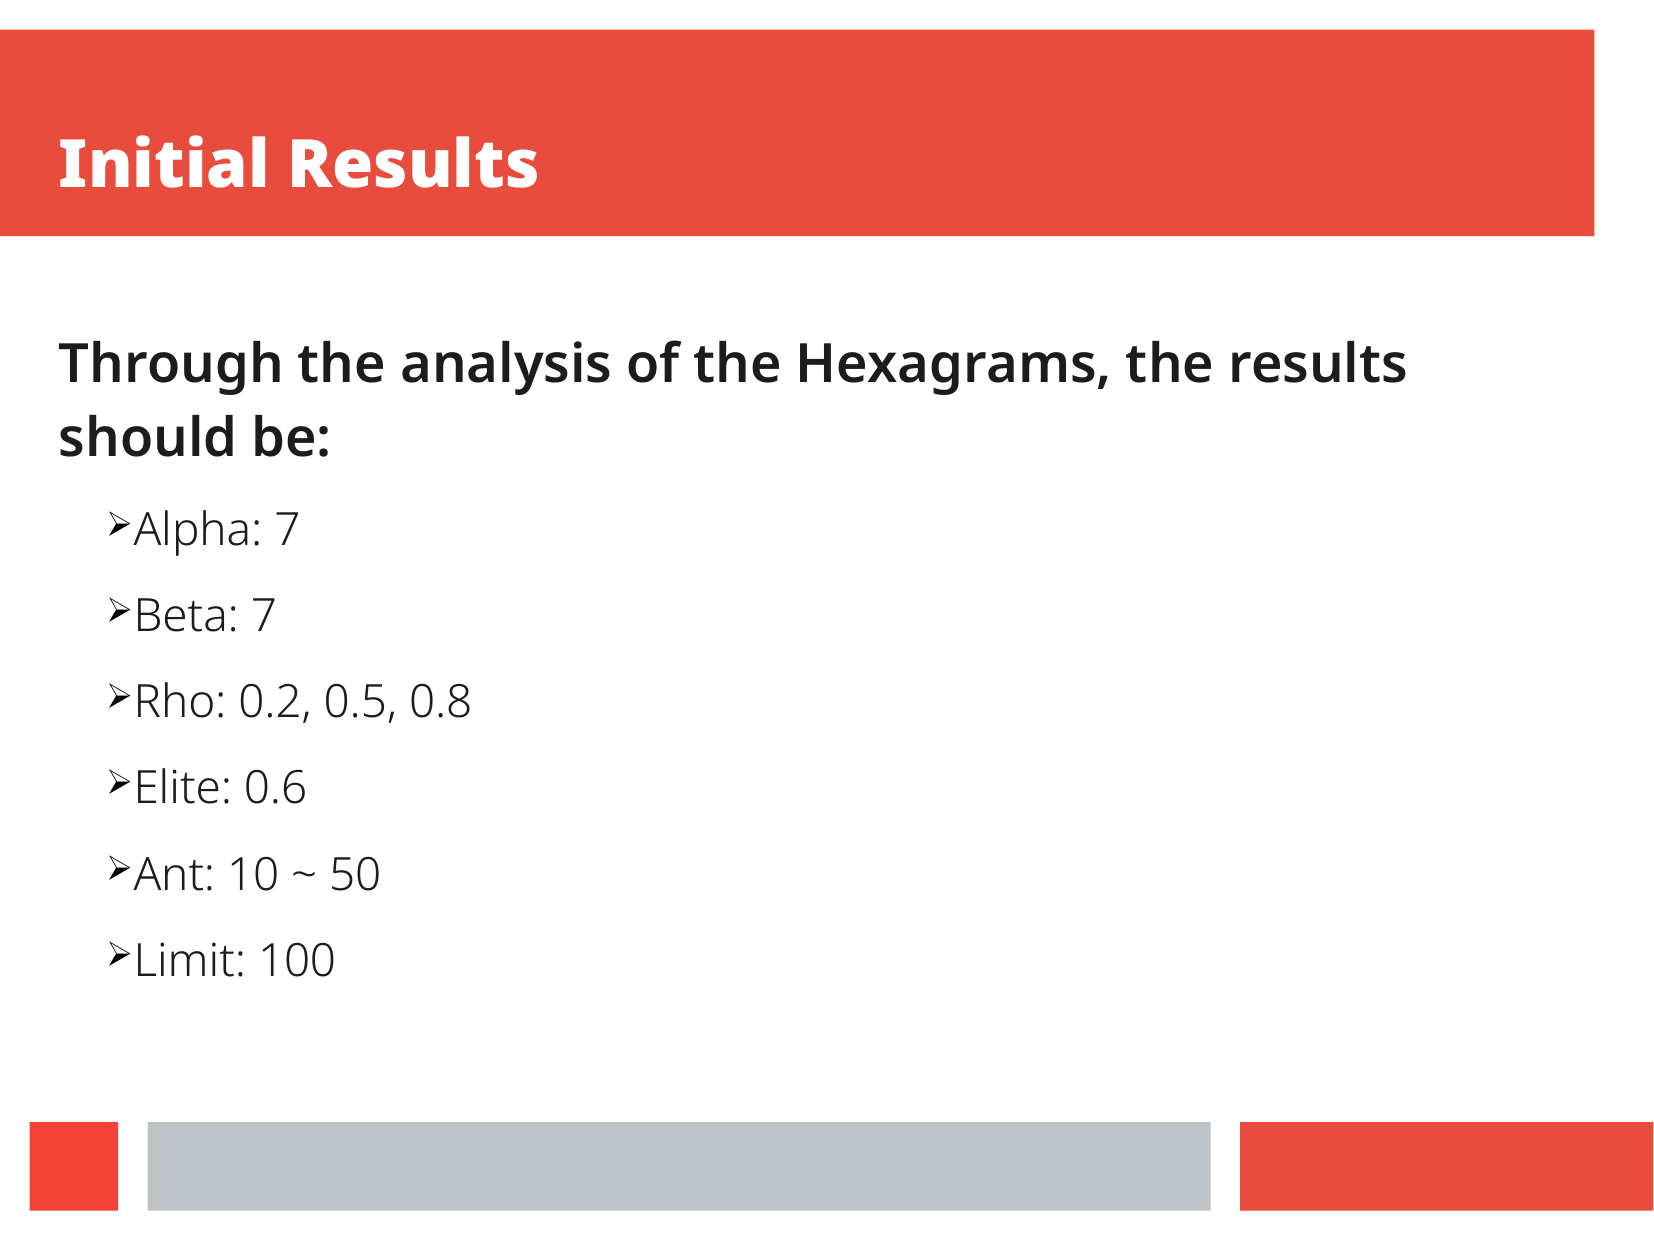

# Initial Results
Through the analysis of the Hexagrams, the results should be:
Alpha: 7
Beta: 7
Rho: 0.2, 0.5, 0.8
Elite: 0.6
Ant: 10 ~ 50
Limit: 100